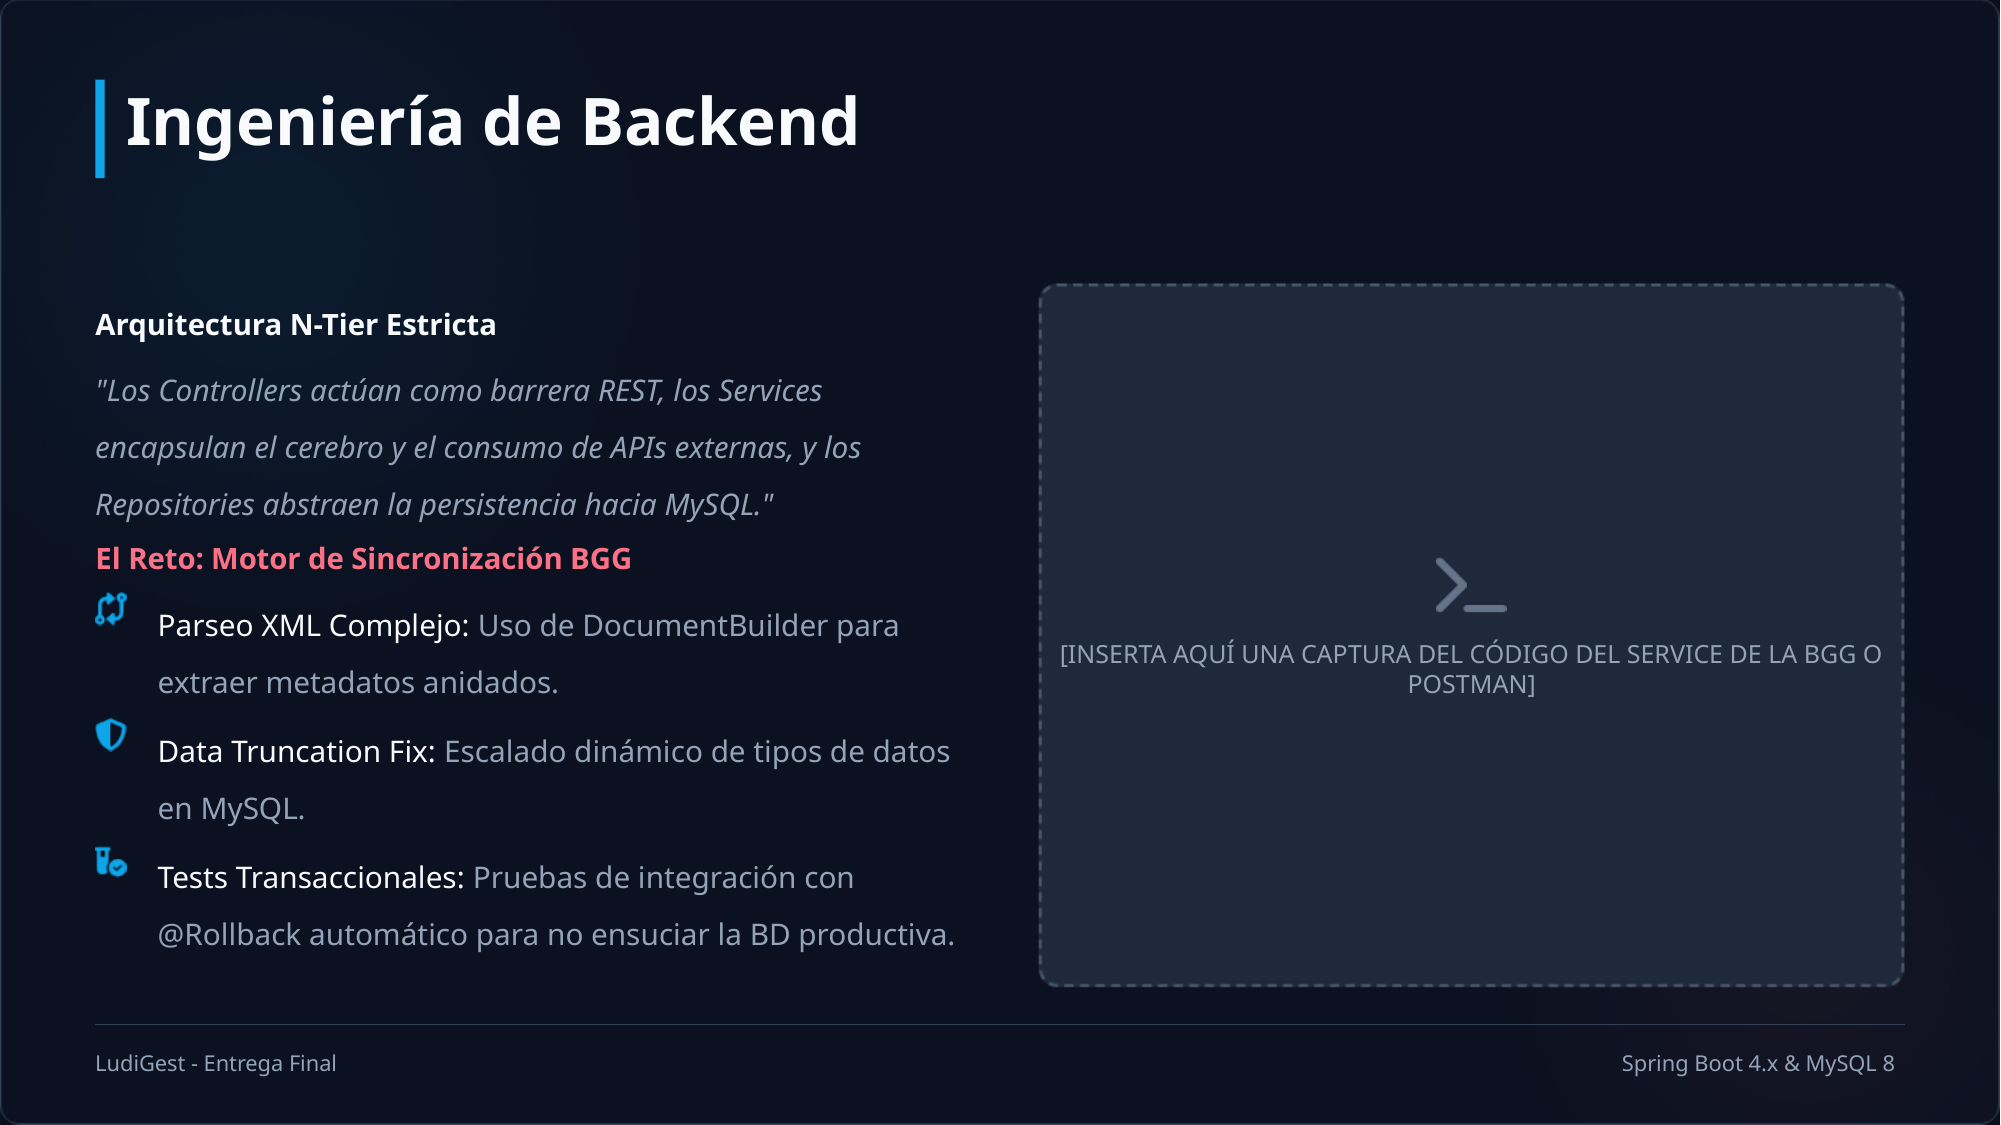

Ingeniería de Backend
Arquitectura N-Tier Estricta
"Los Controllers actúan como barrera REST, los Services encapsulan el cerebro y el consumo de APIs externas, y los Repositories abstraen la persistencia hacia MySQL."
El Reto: Motor de Sincronización BGG
Parseo XML Complejo: Uso de DocumentBuilder para extraer metadatos anidados.
[INSERTA AQUÍ UNA CAPTURA DEL CÓDIGO DEL SERVICE DE LA BGG O POSTMAN]
Data Truncation Fix: Escalado dinámico de tipos de datos en MySQL.
Tests Transaccionales: Pruebas de integración con @Rollback automático para no ensuciar la BD productiva.
LudiGest - Entrega Final
Spring Boot 4.x & MySQL 8